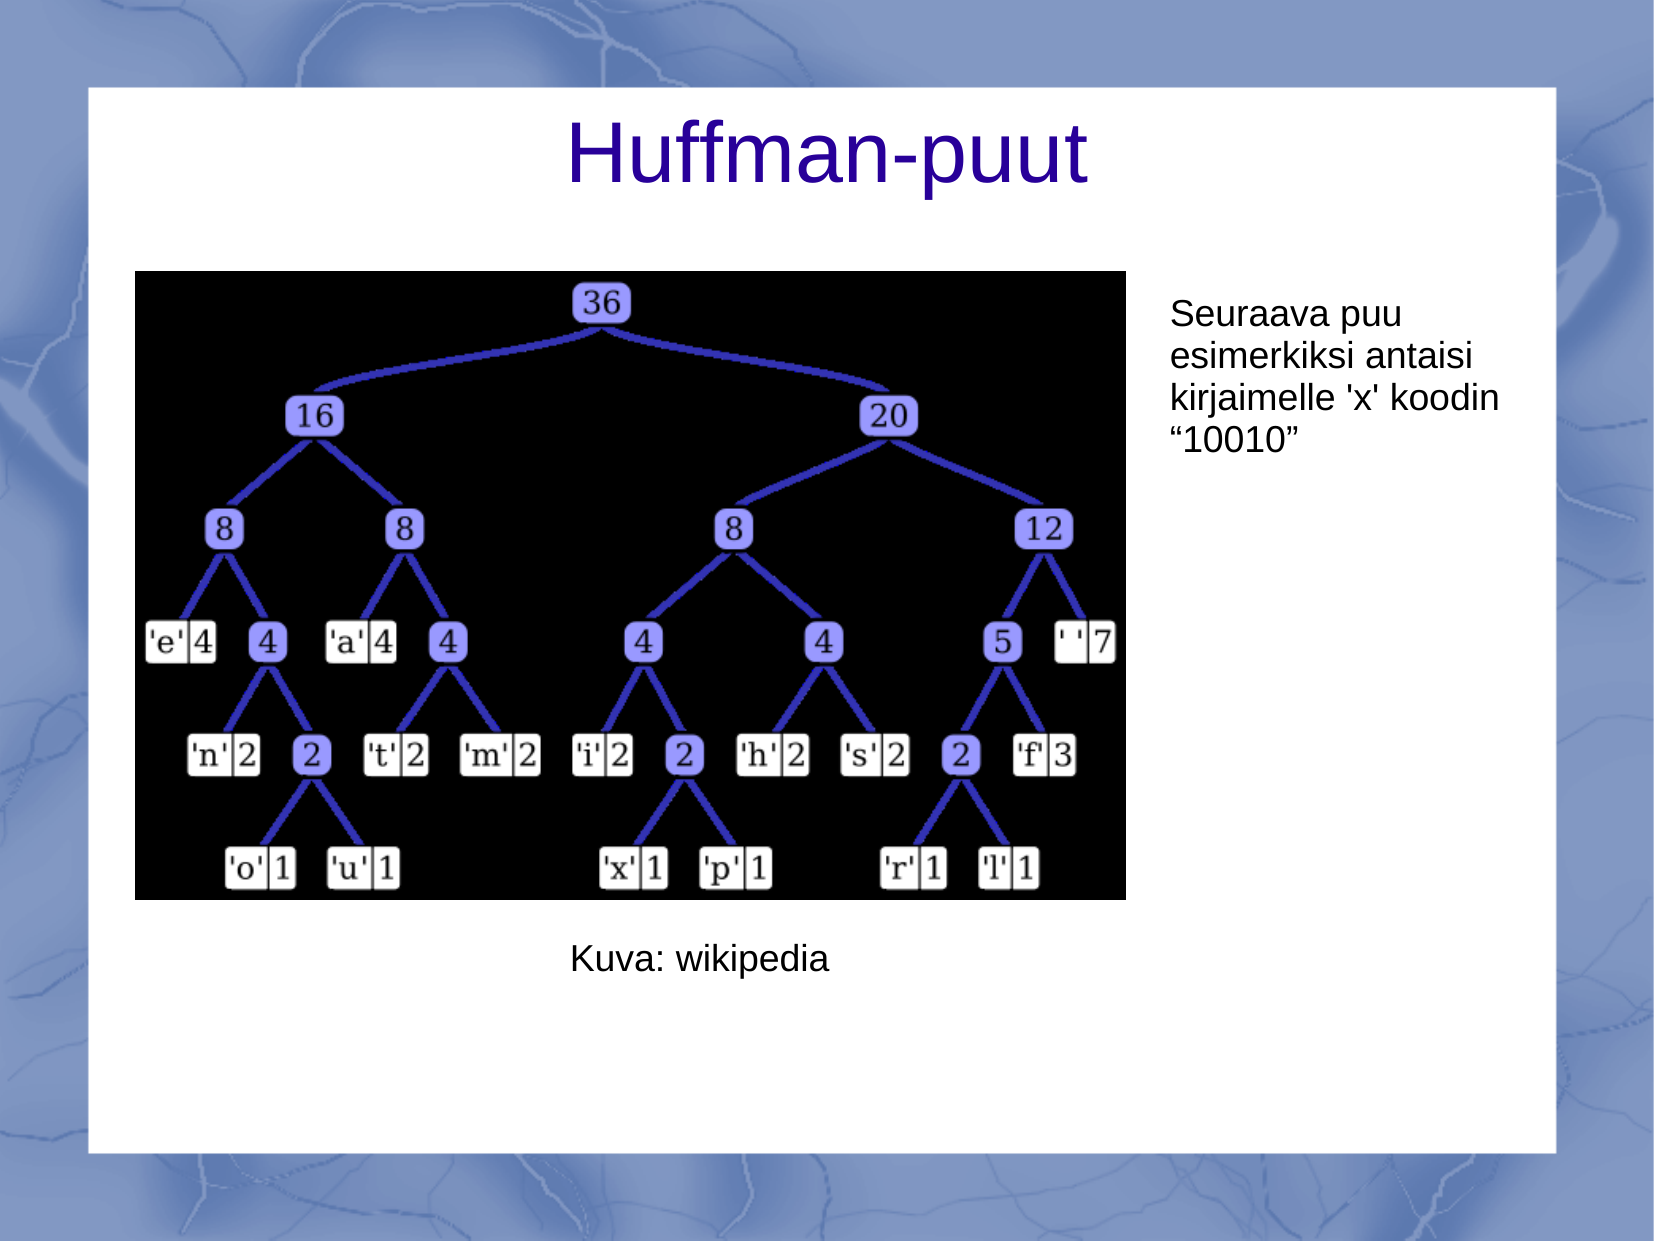

# Huffman-puut
Seuraava puu esimerkiksi antaisi kirjaimelle 'x' koodin “10010”
Kuva: wikipedia